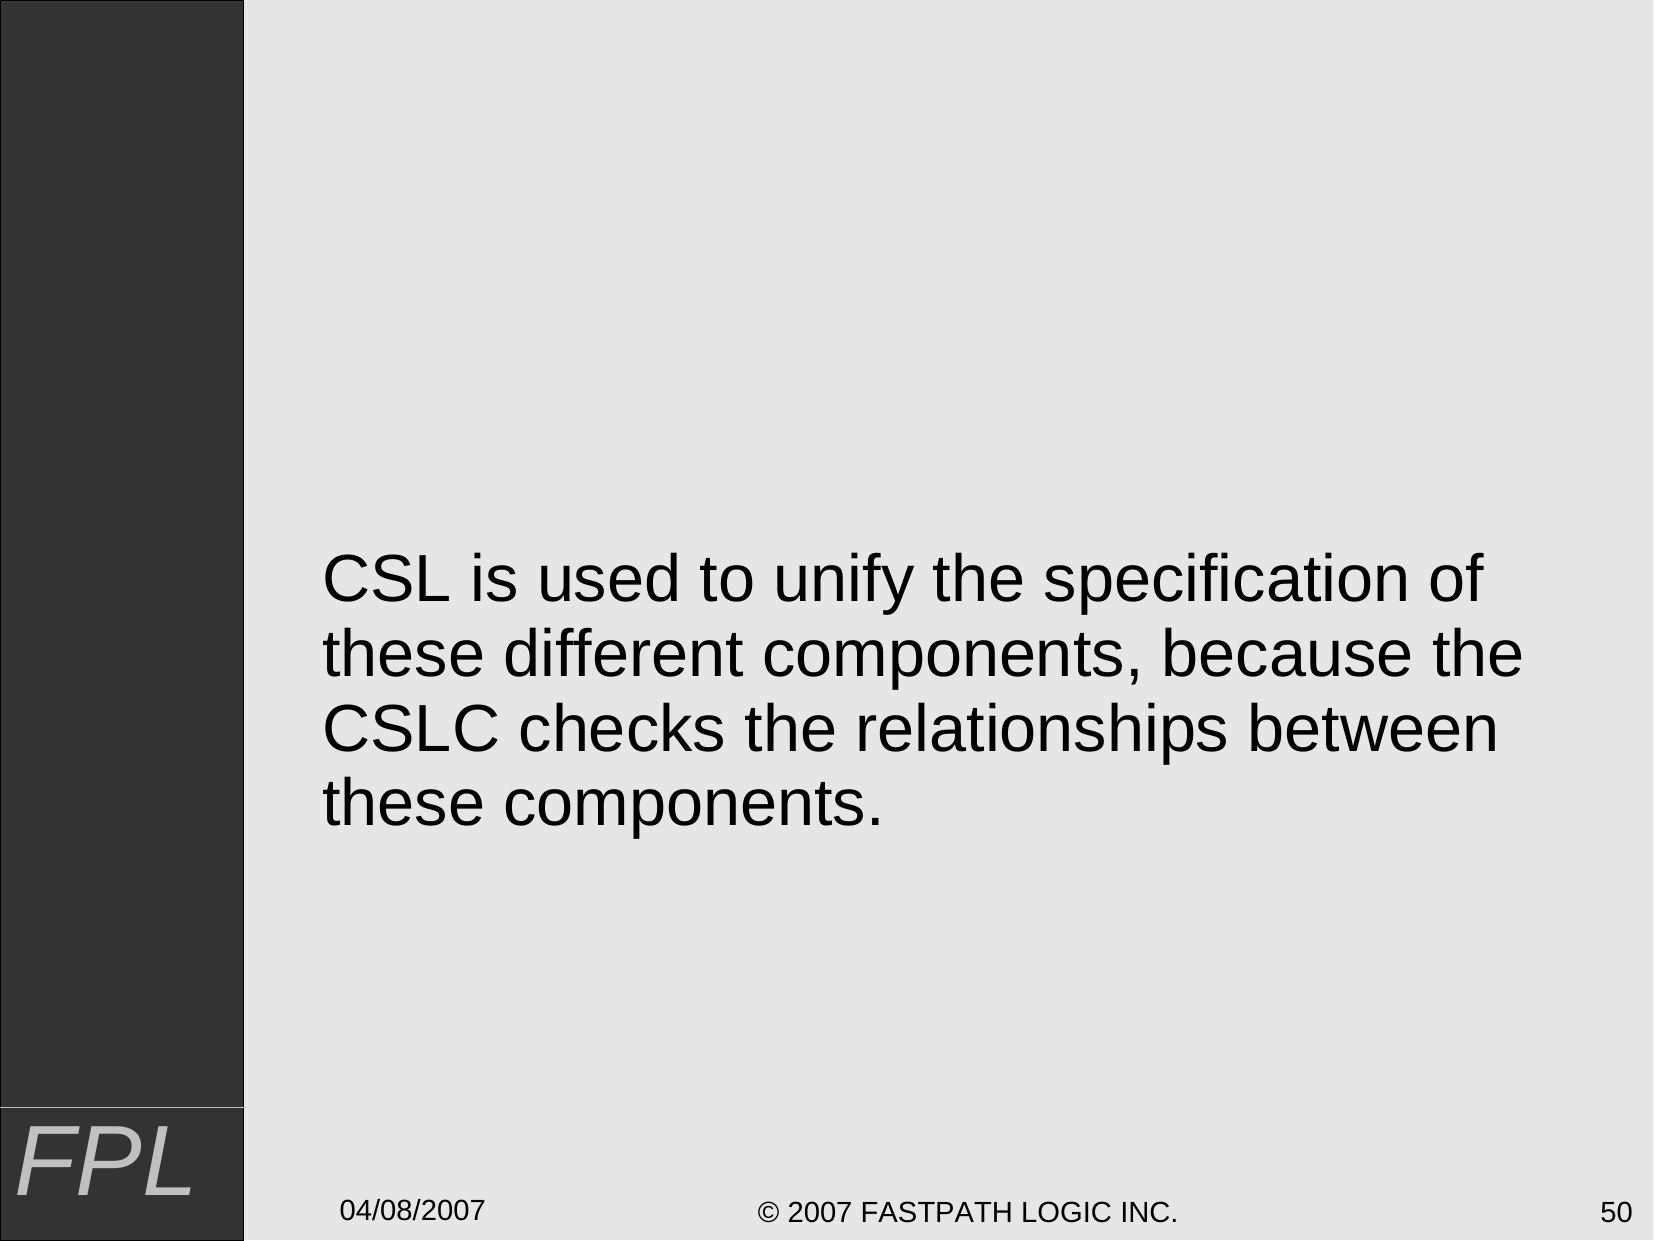

#
CSL is used to unify the specification of these different components, because the CSLC checks the relationships between these components.
04/08/2007
50
© 2007 FASTPATH LOGIC INC.